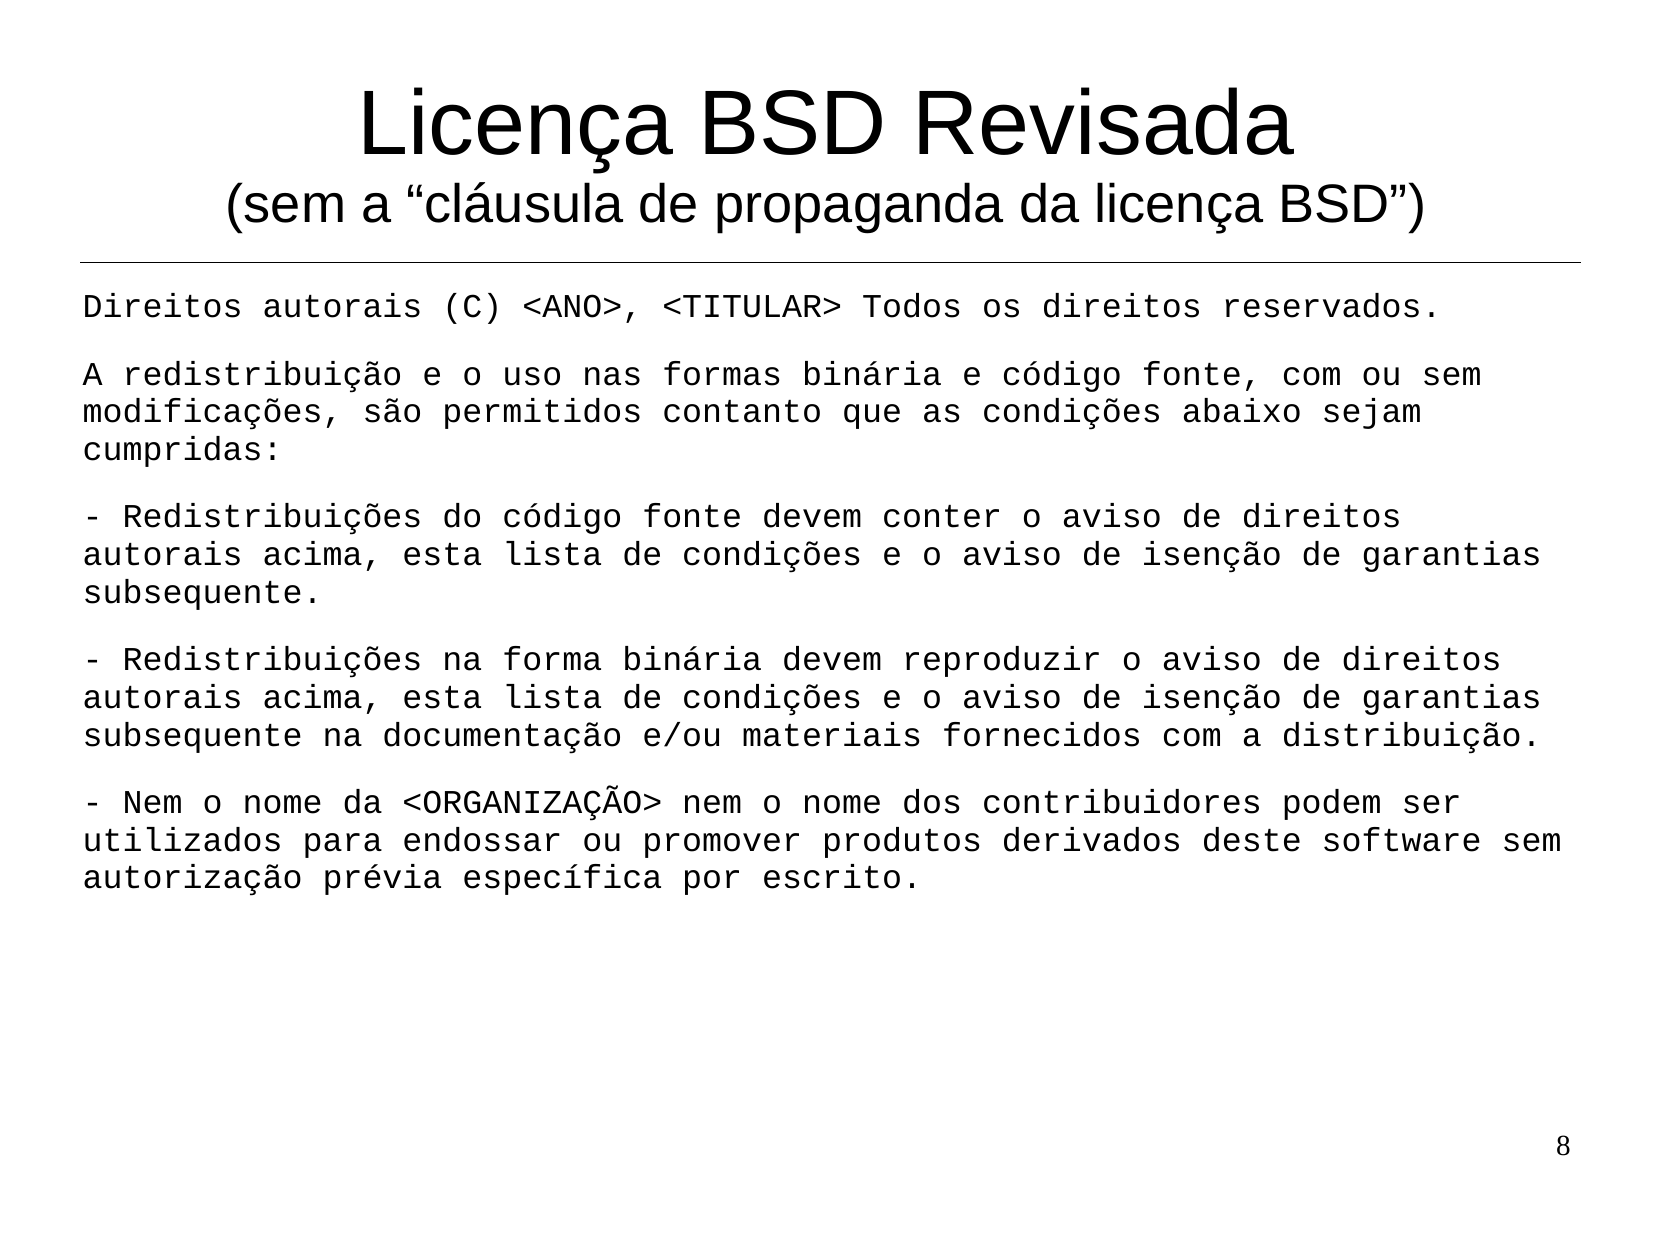

# Licença BSD Revisada (sem a “cláusula de propaganda da licença BSD”)
Direitos autorais (C) <ANO>, <TITULAR> Todos os direitos reservados.
A redistribuição e o uso nas formas binária e código fonte, com ou sem modificações, são permitidos contanto que as condições abaixo sejam cumpridas:
- Redistribuições do código fonte devem conter o aviso de direitos autorais acima, esta lista de condições e o aviso de isenção de garantias subsequente.
- Redistribuições na forma binária devem reproduzir o aviso de direitos autorais acima, esta lista de condições e o aviso de isenção de garantias subsequente na documentação e/ou materiais fornecidos com a distribuição.
- Nem o nome da <ORGANIZAÇÃO> nem o nome dos contribuidores podem ser utilizados para endossar ou promover produtos derivados deste software sem autorização prévia específica por escrito.
8